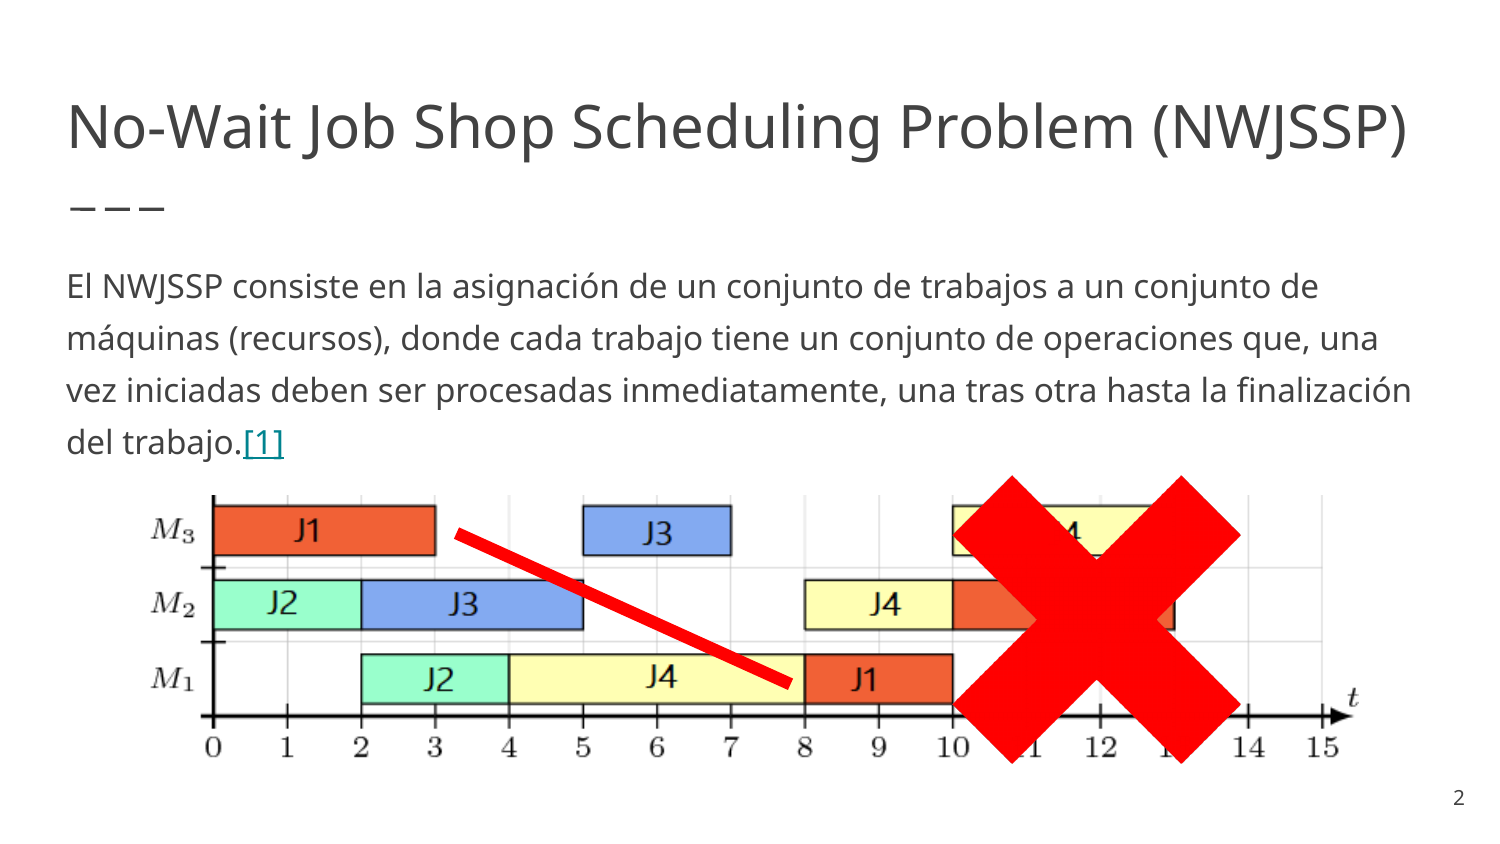

# No-Wait Job Shop Scheduling Problem (NWJSSP)
El NWJSSP consiste en la asignación de un conjunto de trabajos a un conjunto de máquinas (recursos), donde cada trabajo tiene un conjunto de operaciones que, una vez iniciadas deben ser procesadas inmediatamente, una tras otra hasta la finalización del trabajo.[1]